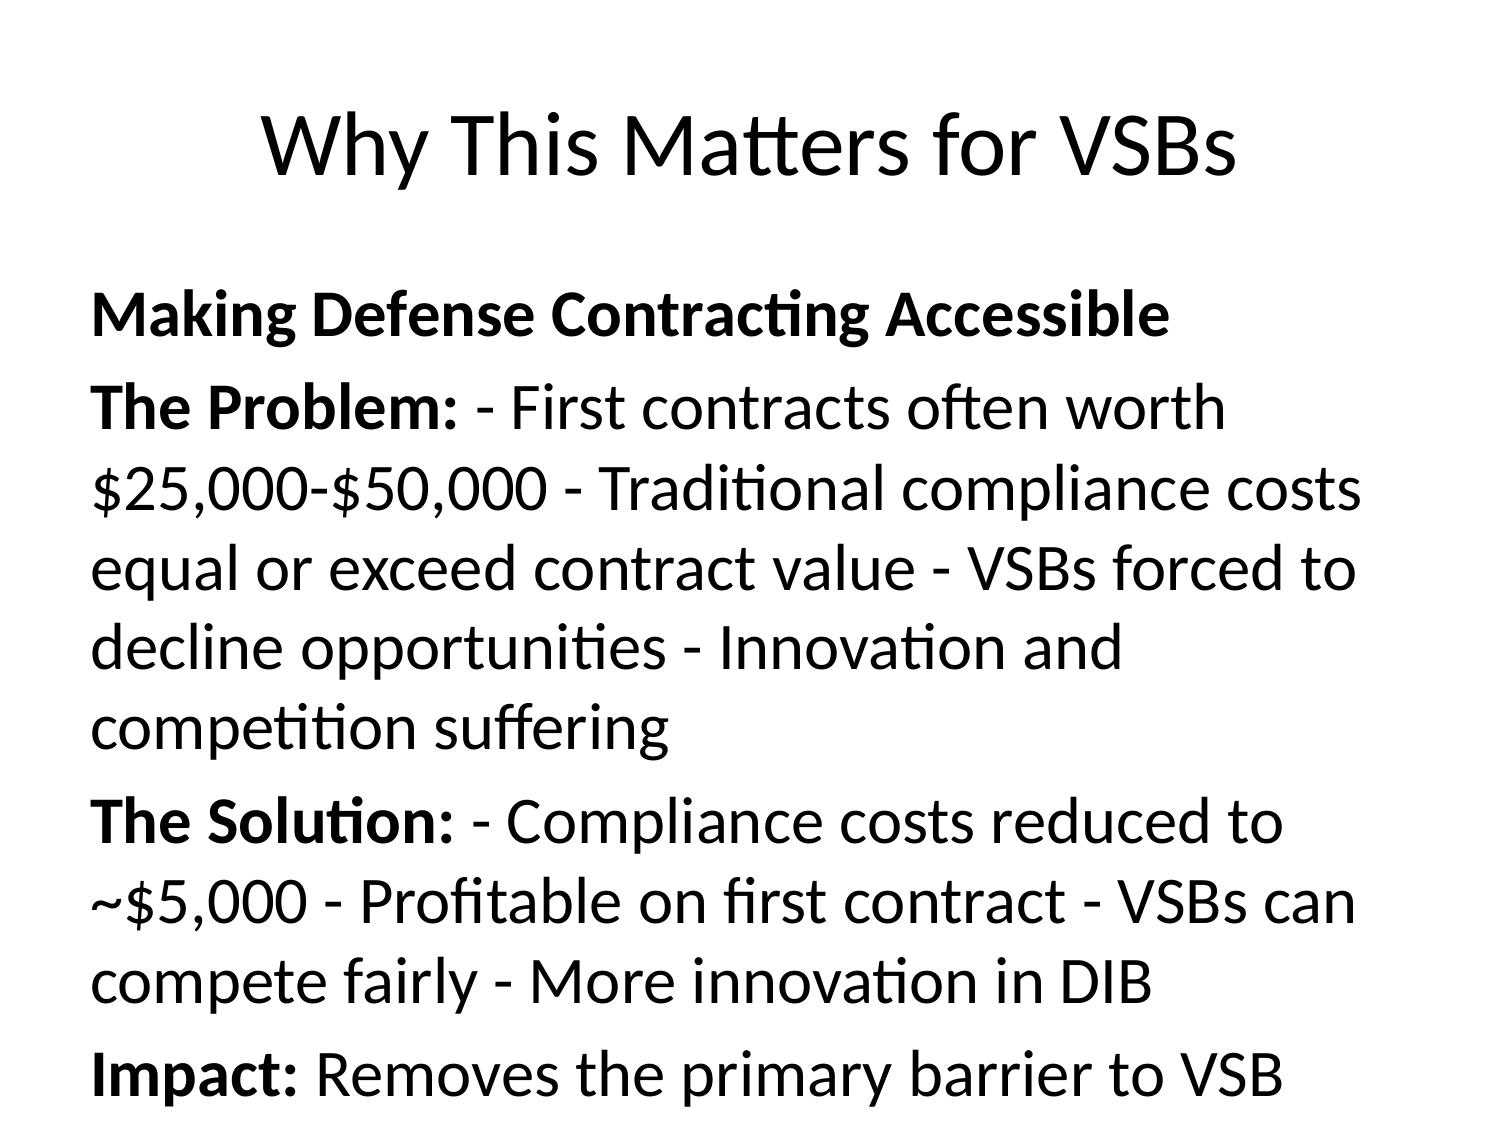

# Why This Matters for VSBs
Making Defense Contracting Accessible
The Problem: - First contracts often worth $25,000-$50,000 - Traditional compliance costs equal or exceed contract value - VSBs forced to decline opportunities - Innovation and competition suffering
The Solution: - Compliance costs reduced to ~$5,000 - Profitable on first contract - VSBs can compete fairly - More innovation in DIB
Impact: Removes the primary barrier to VSB participation in defense contracting